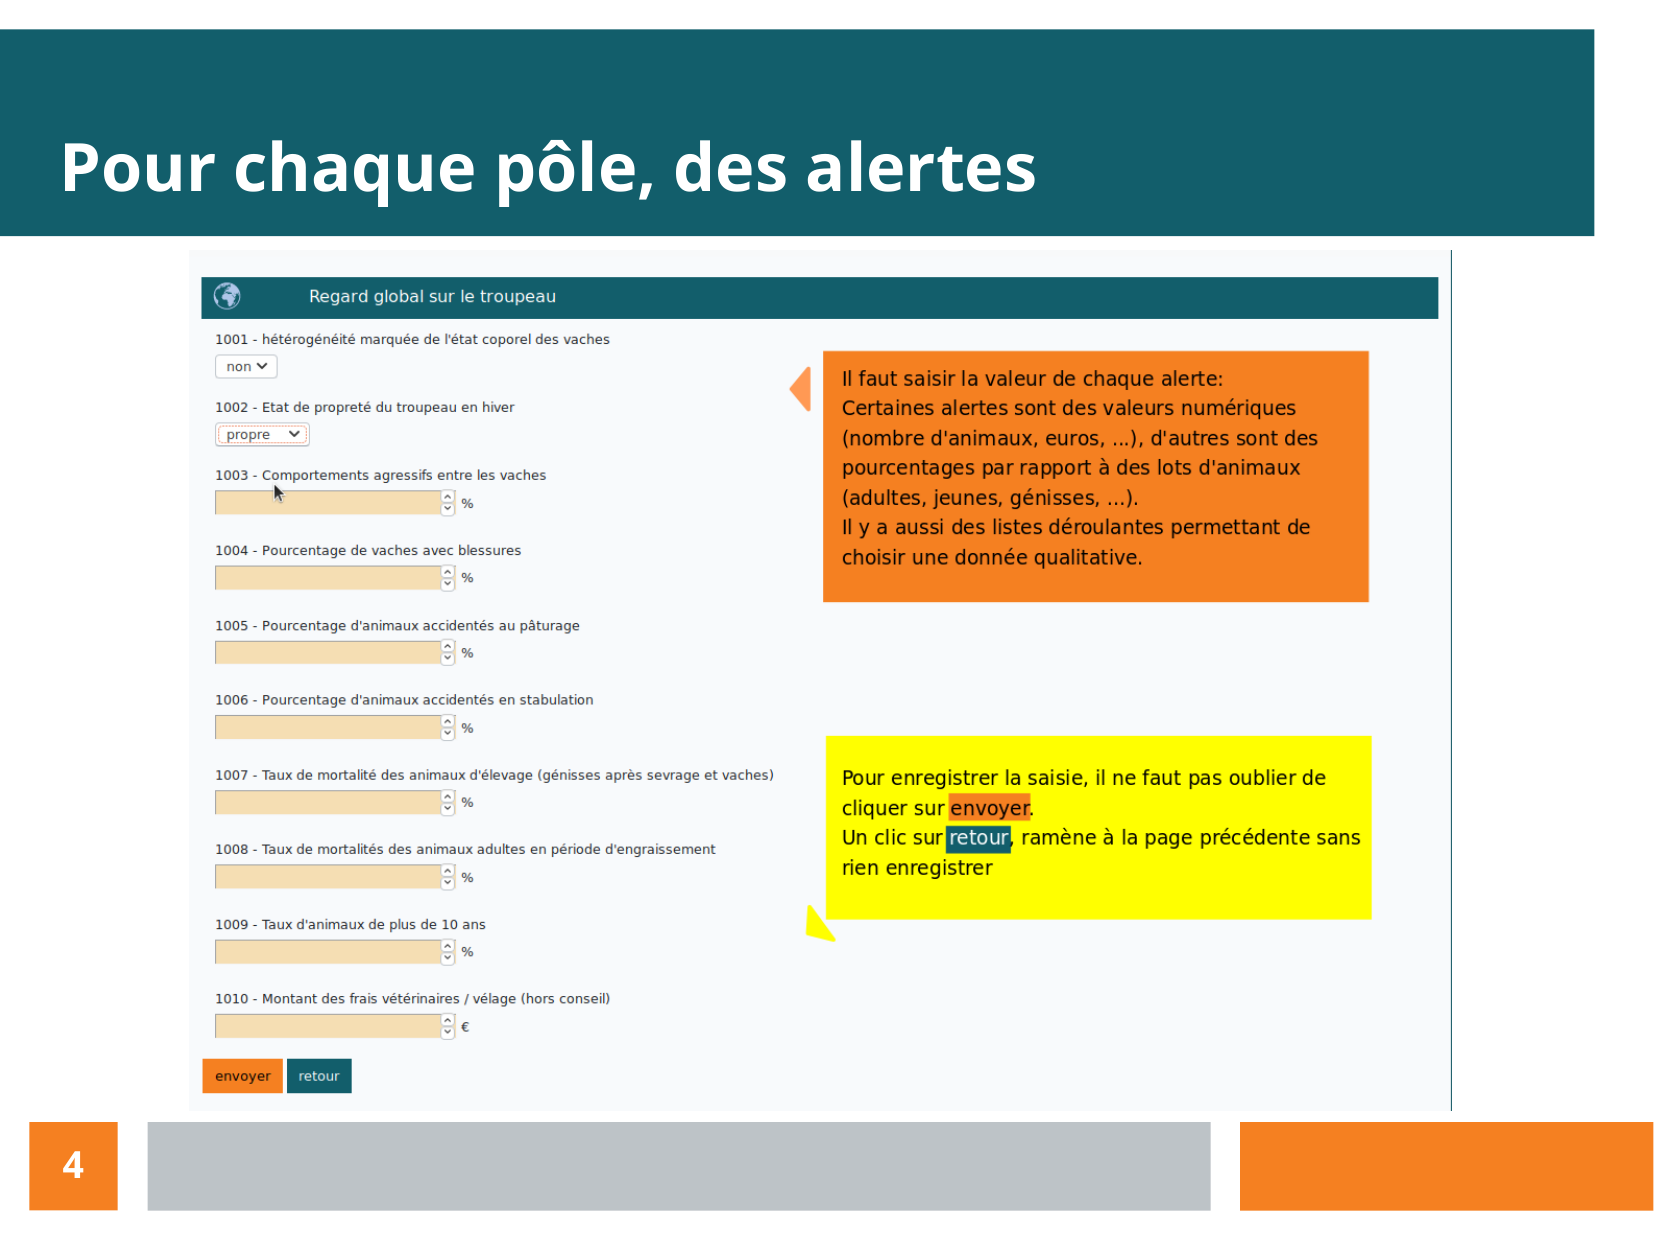

# Pour chaque pôle, des alertes
4